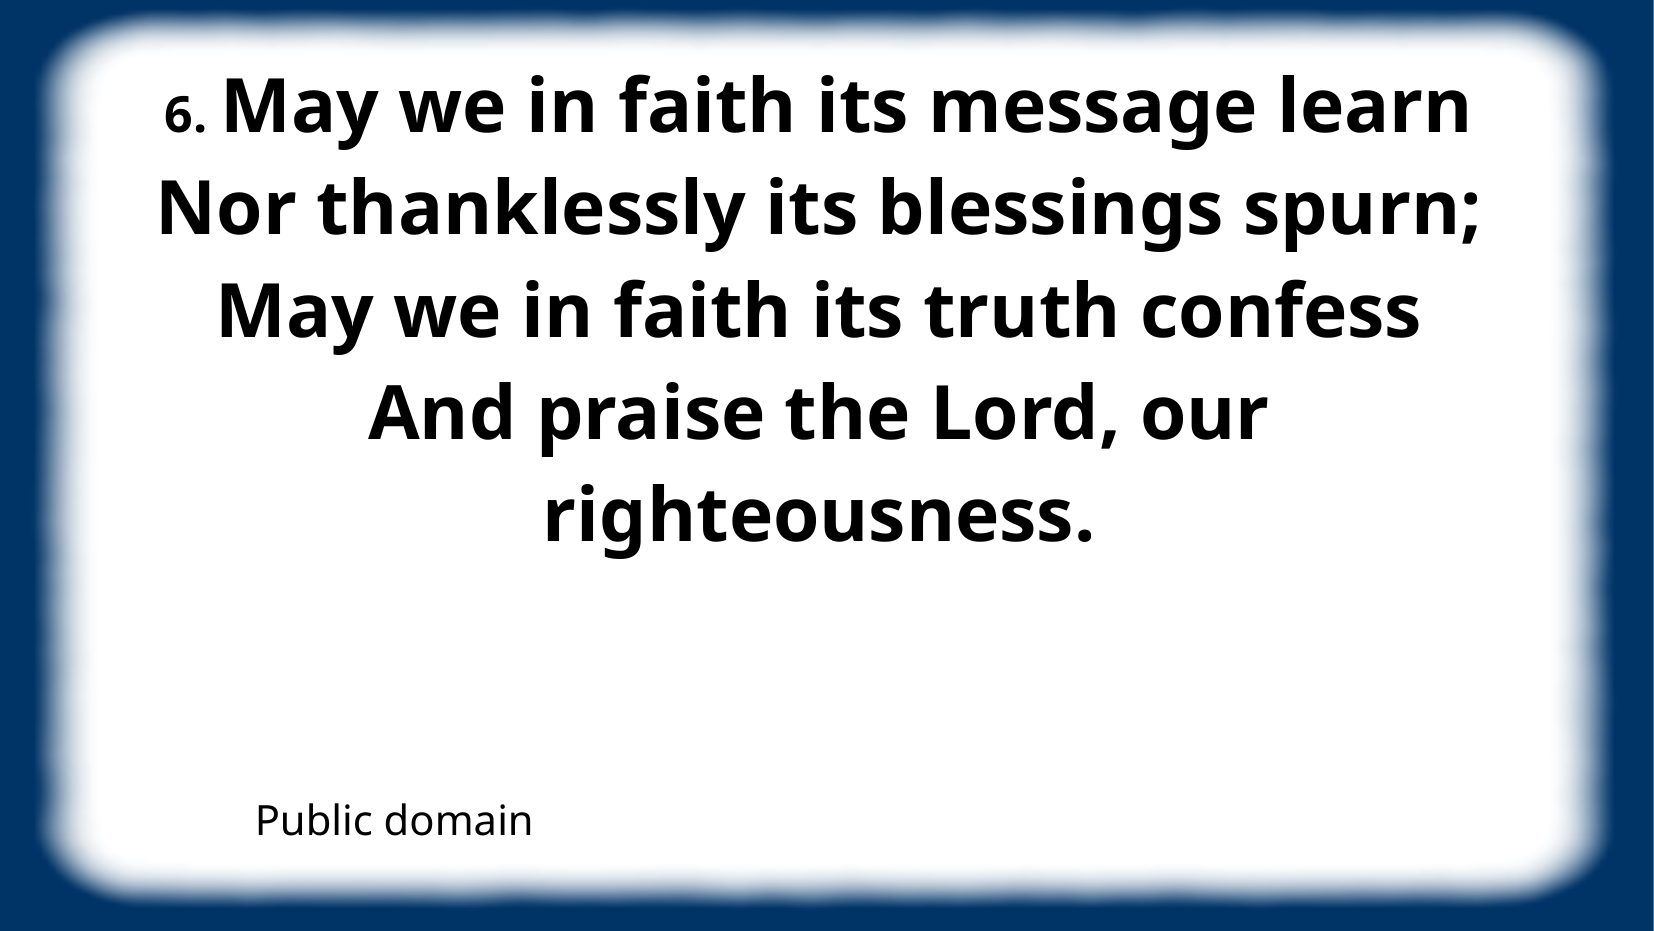

6. May we in faith its message learn
Nor thanklessly its blessings spurn;
May we in faith its truth confess
And praise the Lord, our righteousness.
		Public domain